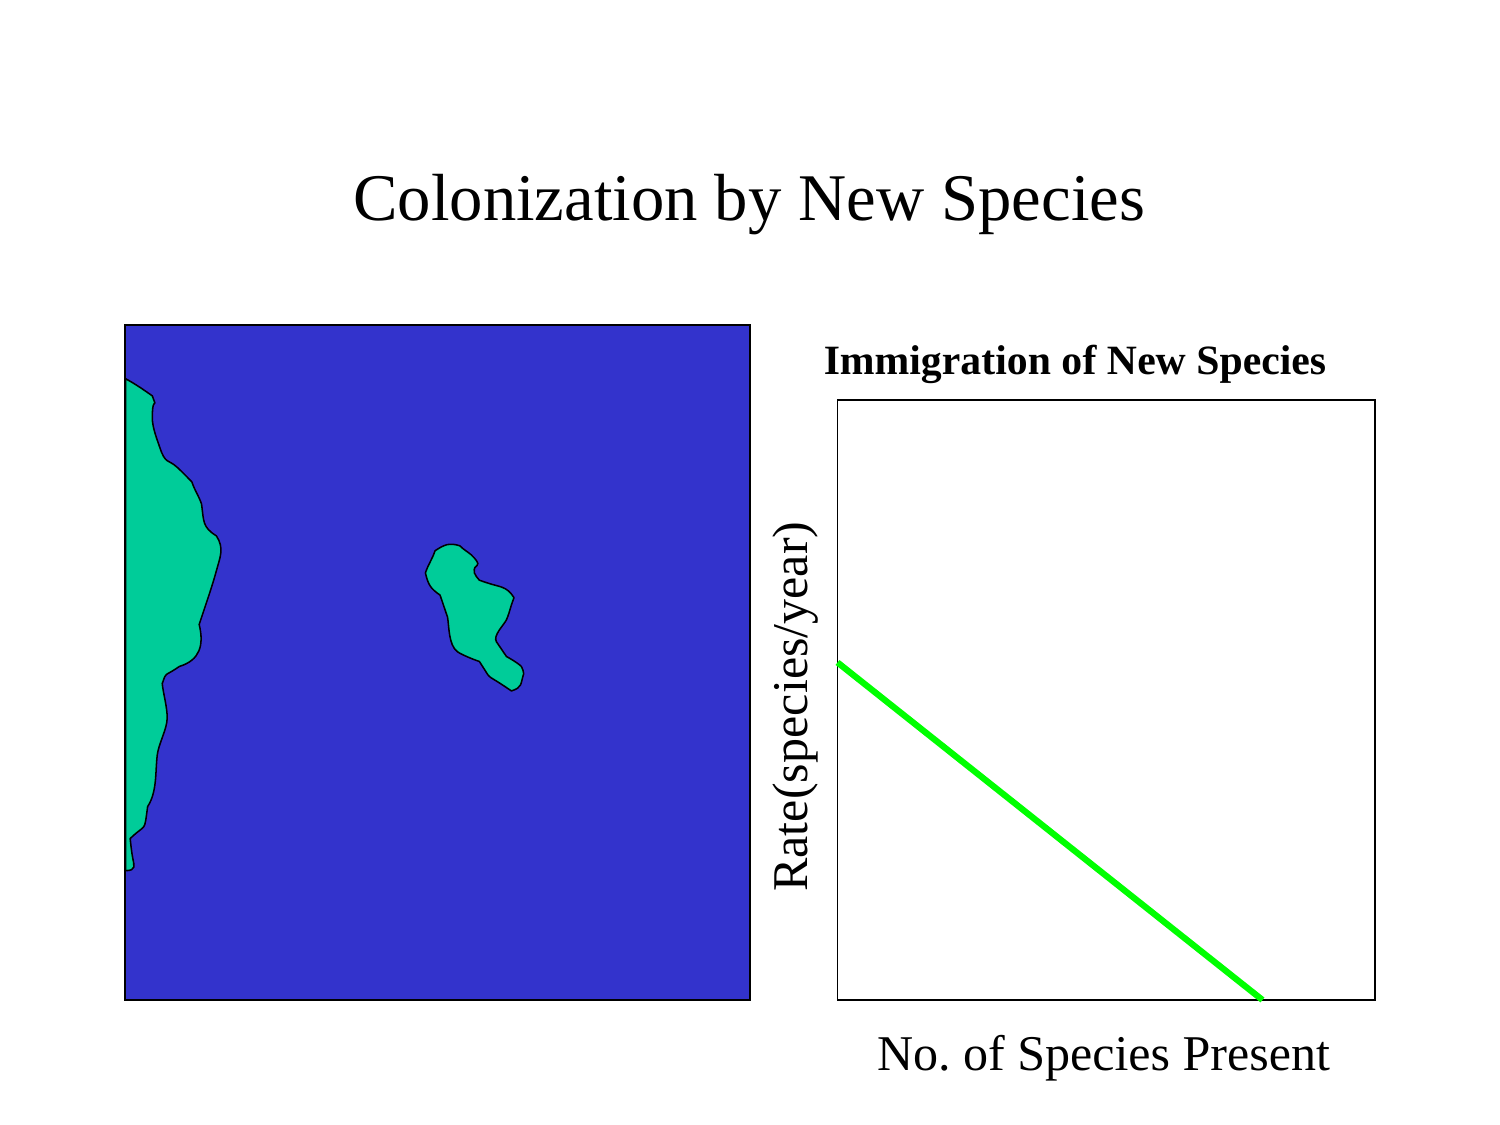

# Colonization by New Species
Immigration of New Species
Rate(species/year)
No. of Species Present